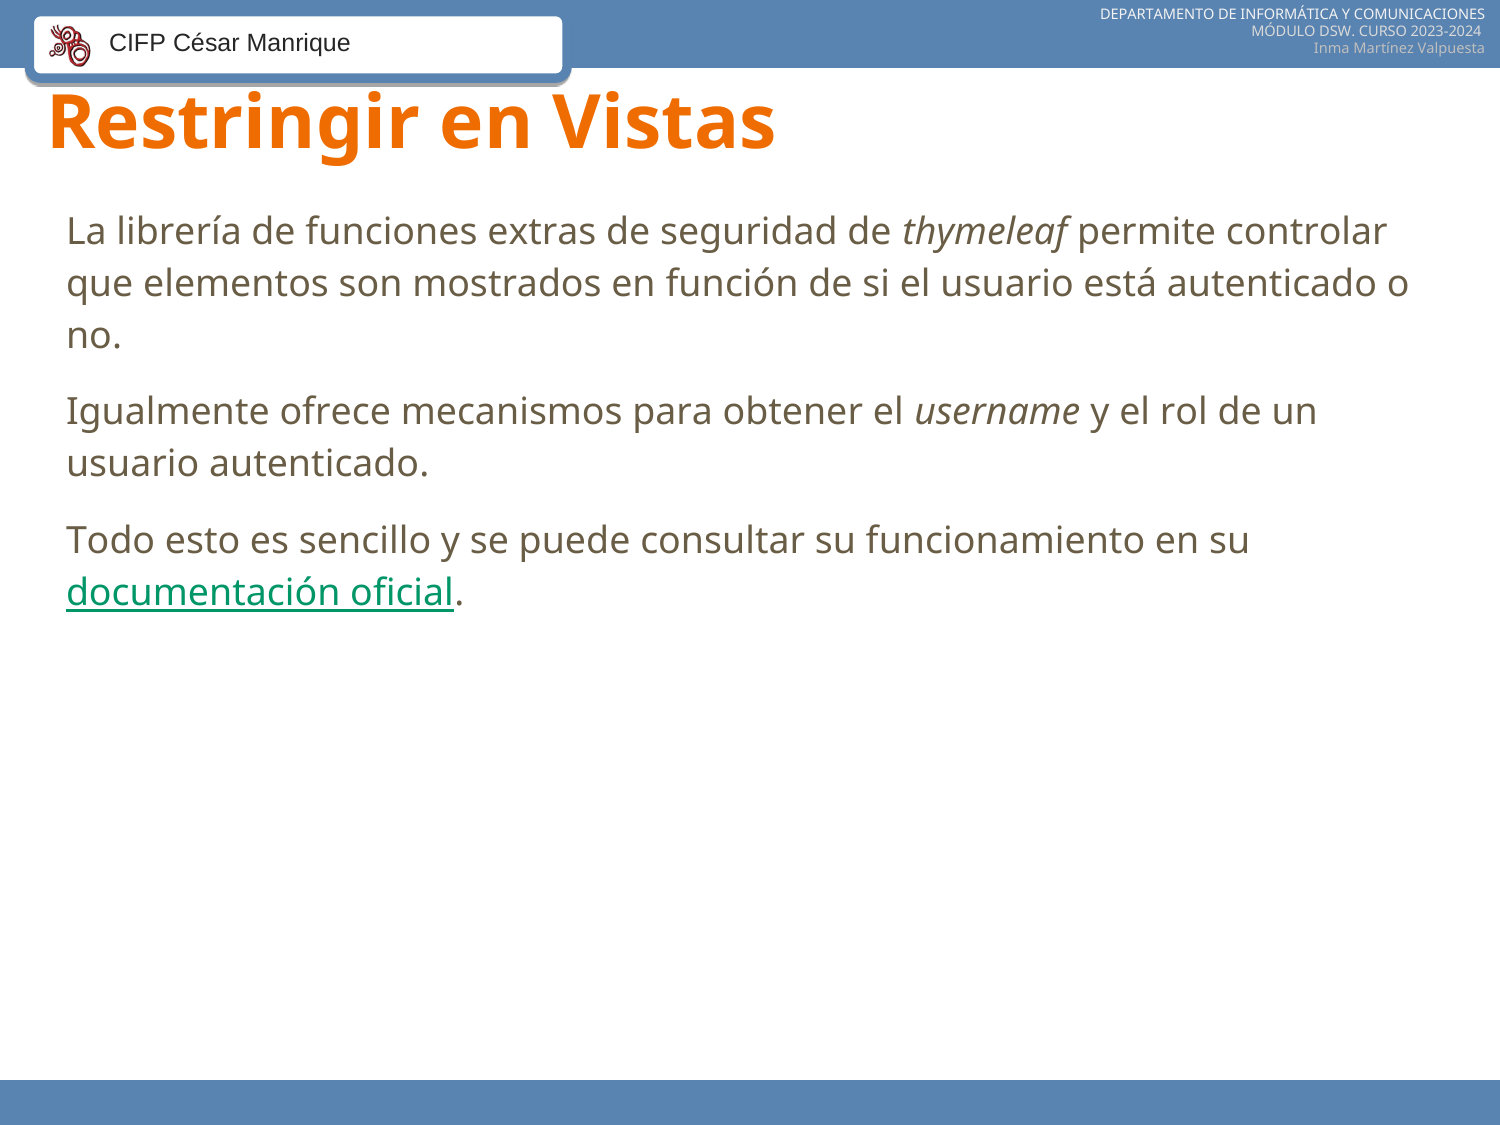

# Restringir en Vistas
La librería de funciones extras de seguridad de thymeleaf permite controlar que elementos son mostrados en función de si el usuario está autenticado o no.
Igualmente ofrece mecanismos para obtener el username y el rol de un usuario autenticado.
Todo esto es sencillo y se puede consultar su funcionamiento en su documentación oficial.